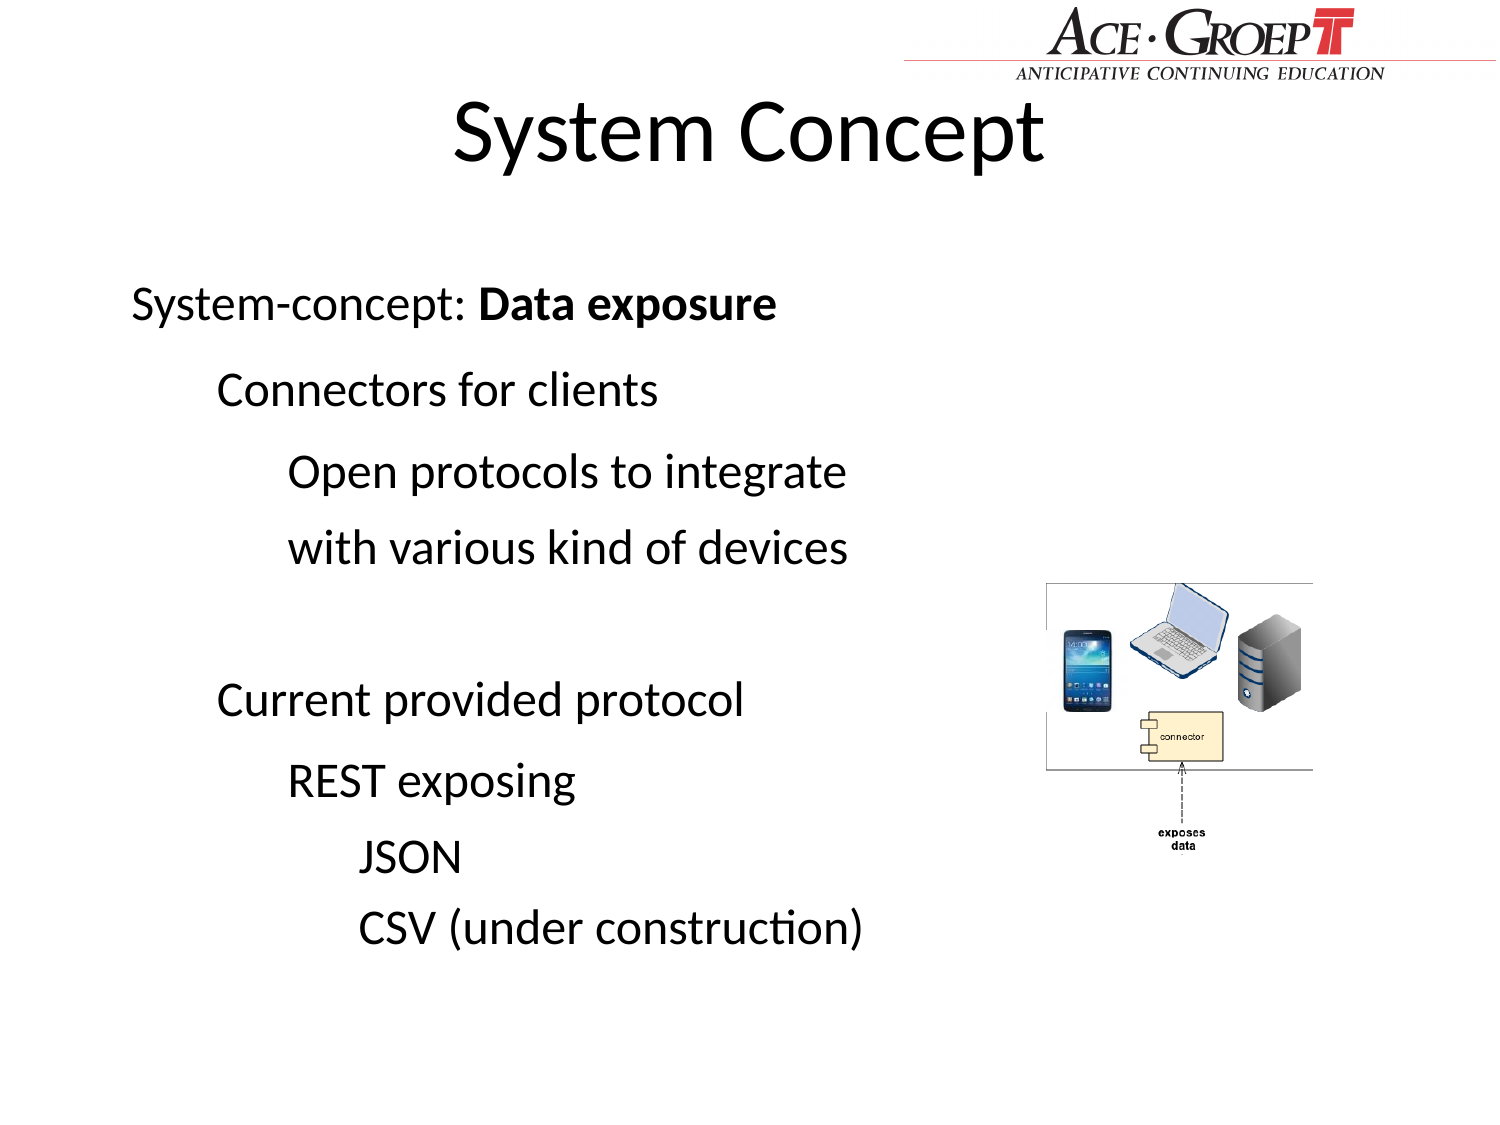

# System Concept
System-concept: Data exposure
Connectors for clients
Open protocols to integrate
with various kind of devices
Current provided protocol
REST exposing
JSON
CSV (under construction)